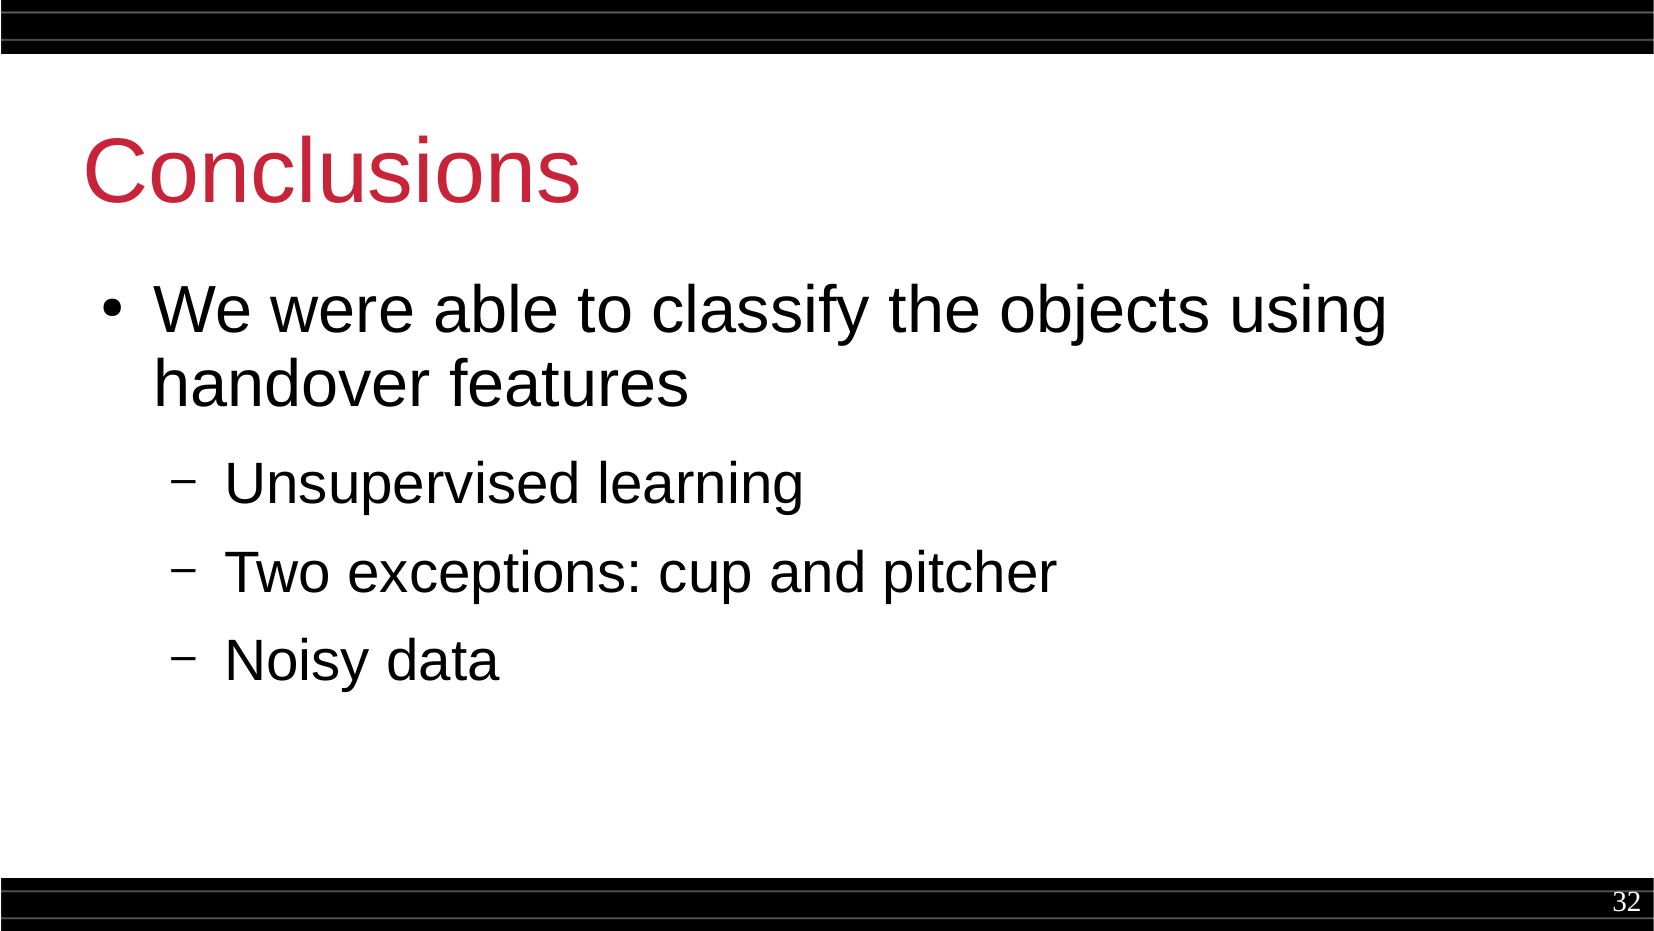

# Conclusions
We were able to classify the objects using handover features
Unsupervised learning
Two exceptions: cup and pitcher
Noisy data